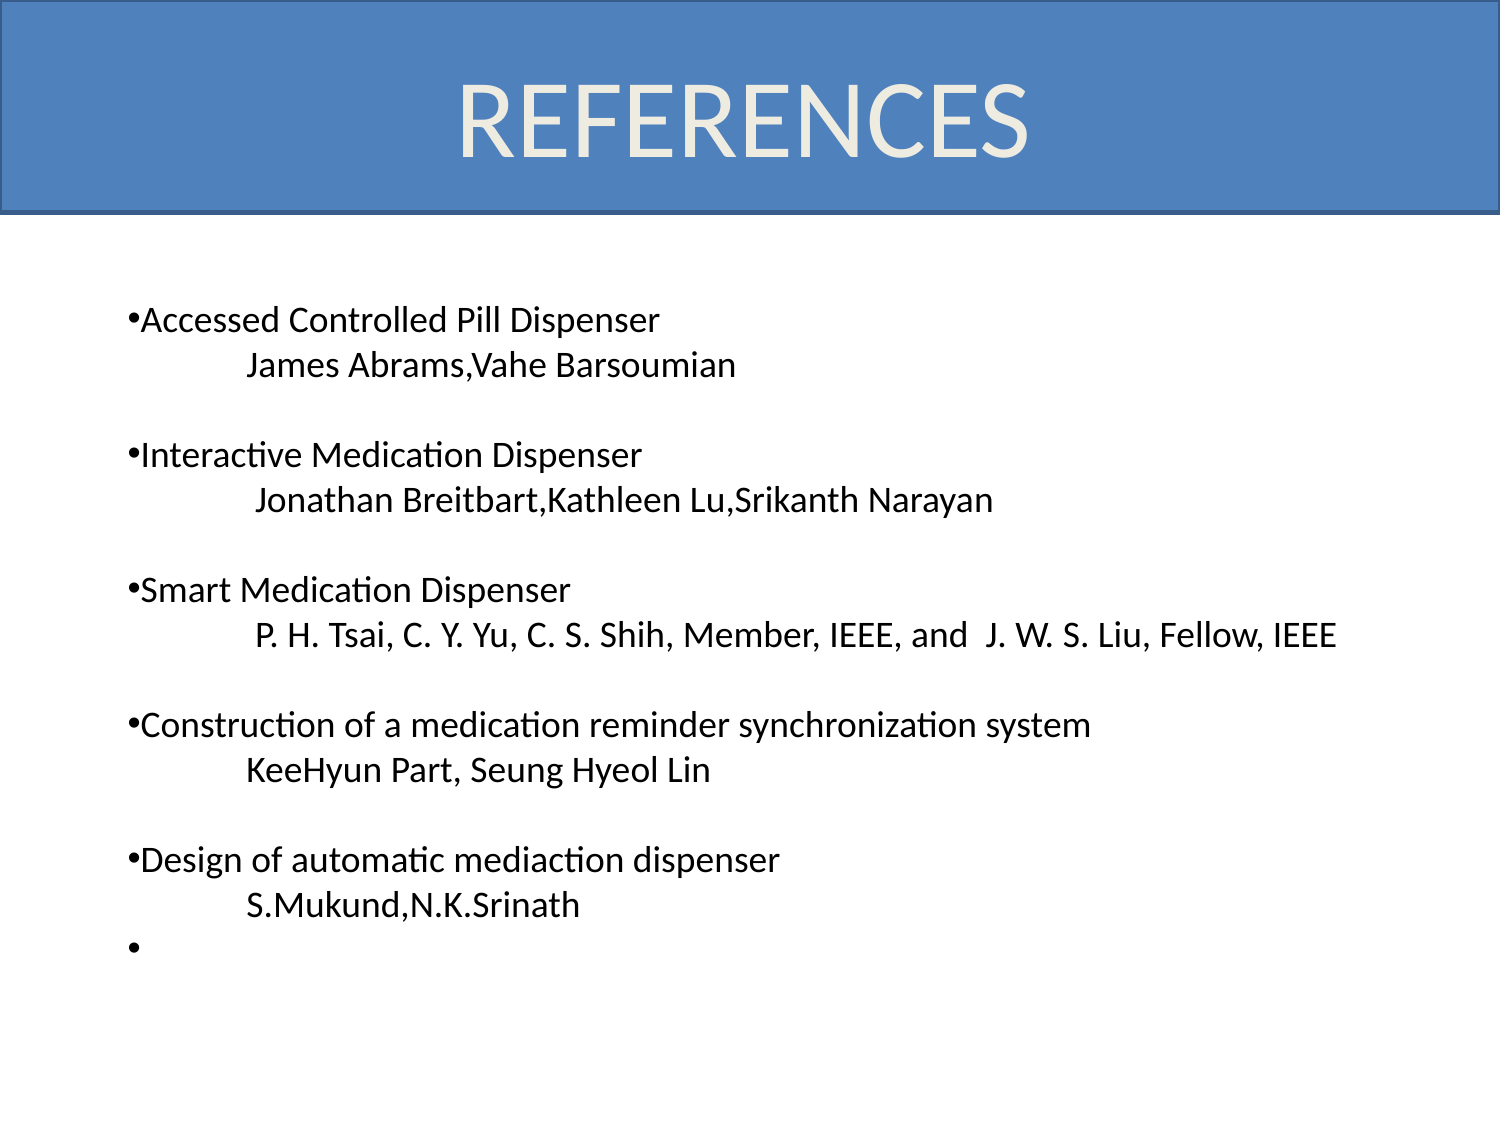

REFERENCES
intro1
Accessed Controlled Pill Dispenser
 James Abrams,Vahe Barsoumian
Interactive Medication Dispenser
 Jonathan Breitbart,Kathleen Lu,Srikanth Narayan
Smart Medication Dispenser
 P. H. Tsai, C. Y. Yu, C. S. Shih, Member, IEEE, and J. W. S. Liu, Fellow, IEEE
Construction of a medication reminder synchronization system
 KeeHyun Part, Seung Hyeol Lin
Design of automatic mediaction dispenser
 S.Mukund,N.K.Srinath